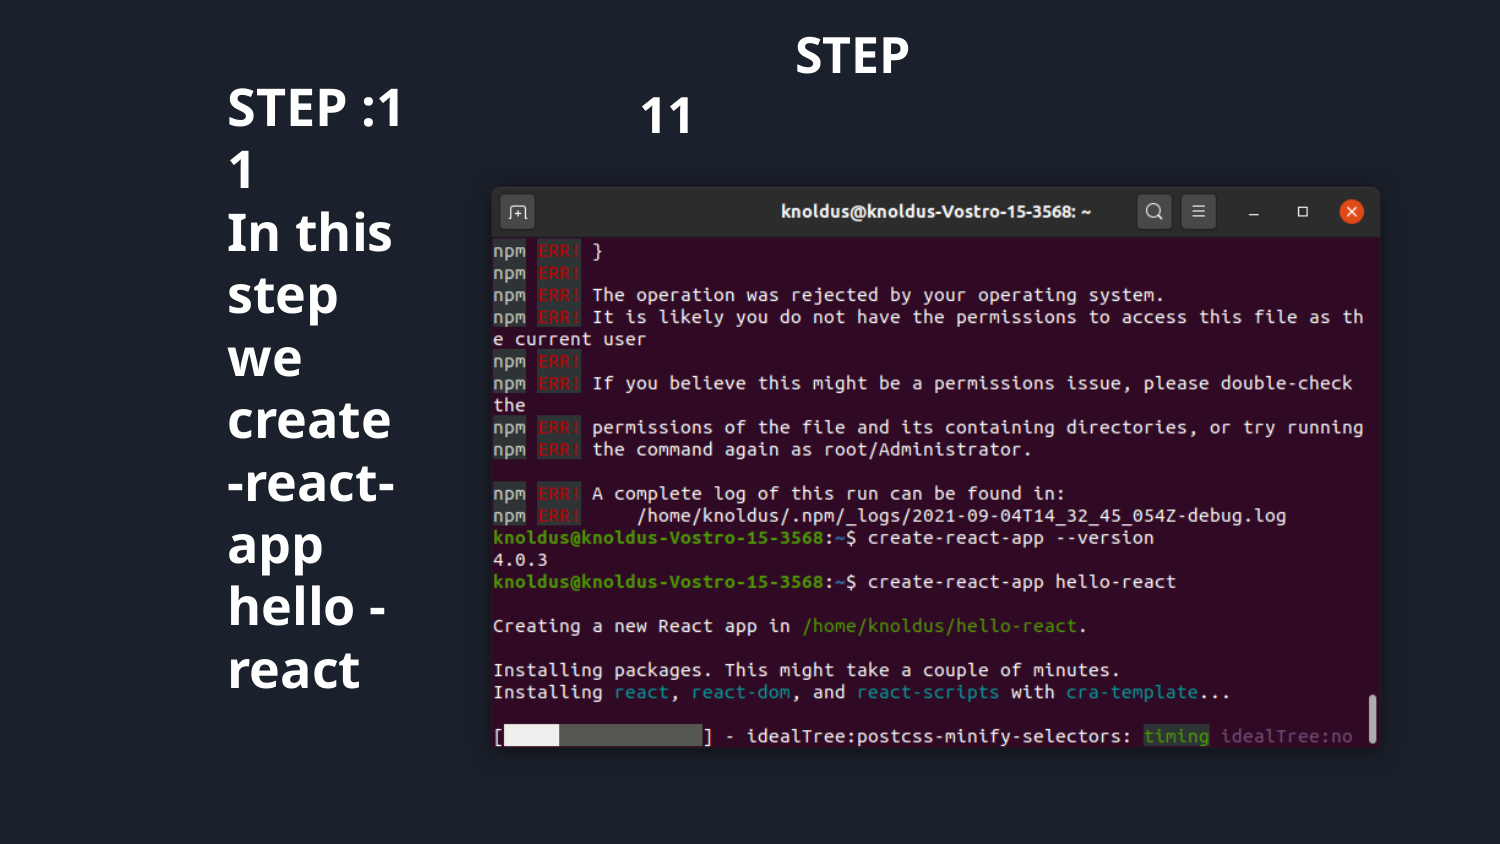

STEP 11
STEP :11
In this step we create -react-app hello -react